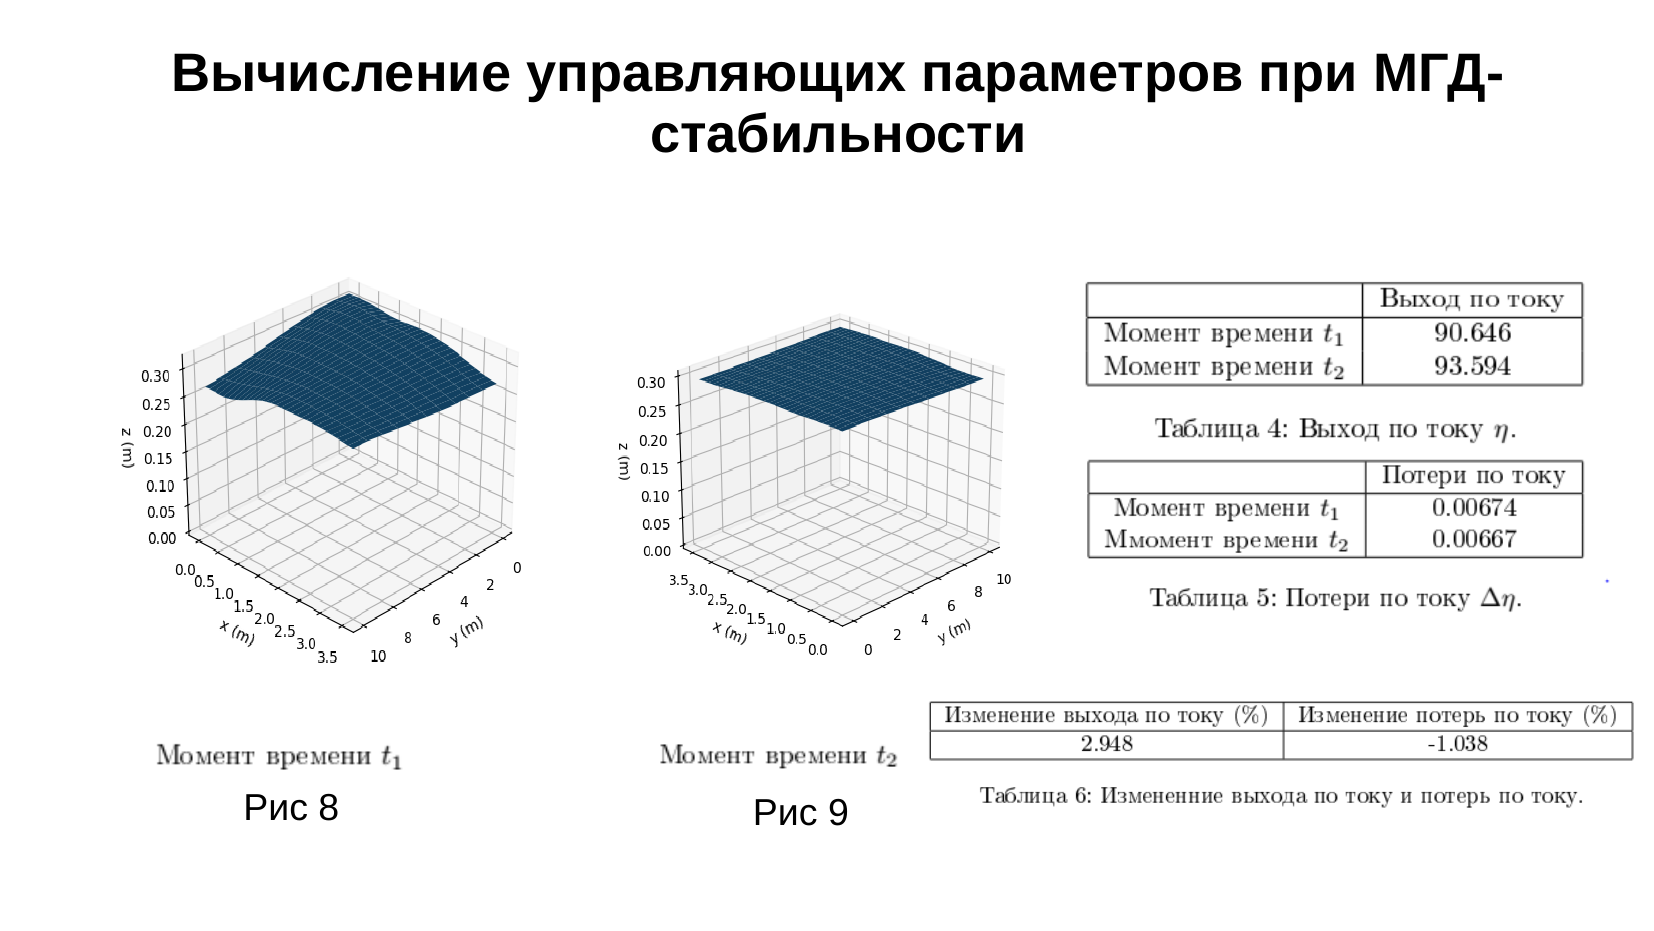

# Вычисление управляющих параметров при МГД-стабильности
Рис 8
Рис 9